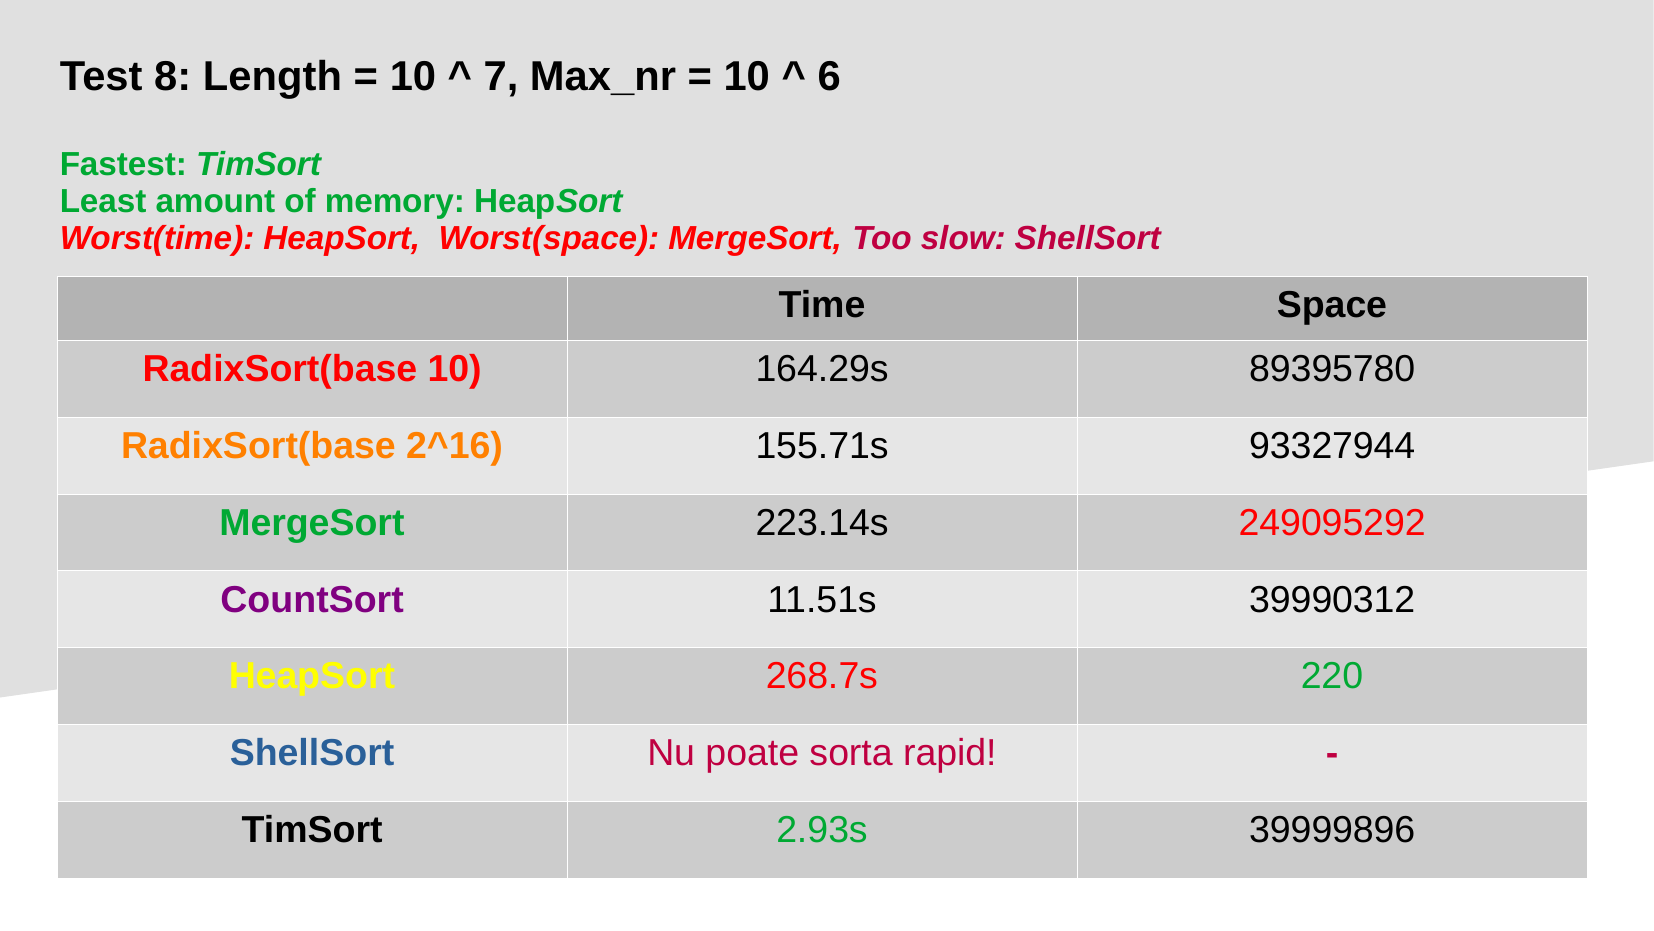

Test 8: Length = 10 ^ 7, Max_nr = 10 ^ 6
Fastest: TimSort
Least amount of memory: HeapSort
Worst(time): HeapSort, Worst(space): MergeSort, Too slow: ShellSort
| | Time | Space |
| --- | --- | --- |
| RadixSort(base 10) | 164.29s | 89395780 |
| RadixSort(base 2^16) | 155.71s | 93327944 |
| MergeSort | 223.14s | 249095292 |
| CountSort | 11.51s | 39990312 |
| HeapSort | 268.7s | 220 |
| ShellSort | Nu poate sorta rapid! | - |
| TimSort | 2.93s | 39999896 |